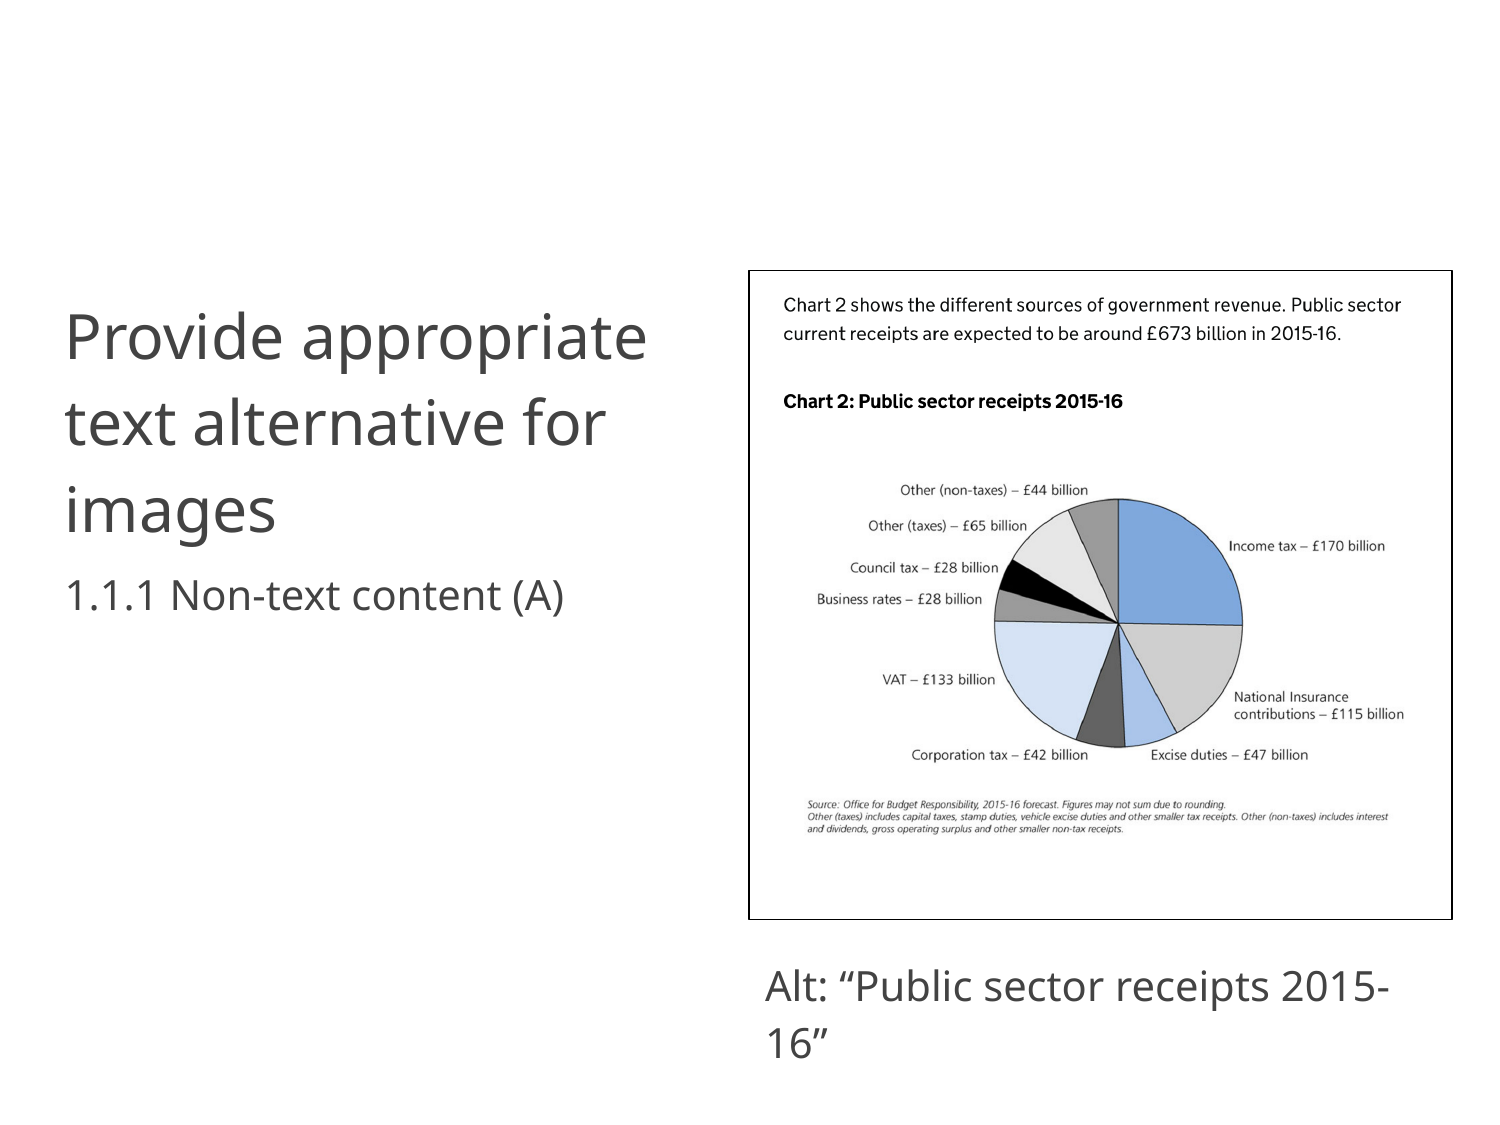

# Provide appropriate text alternative for images
1.1.1 Non-text content (A)
Alt: “Public sector receipts 2015-16”